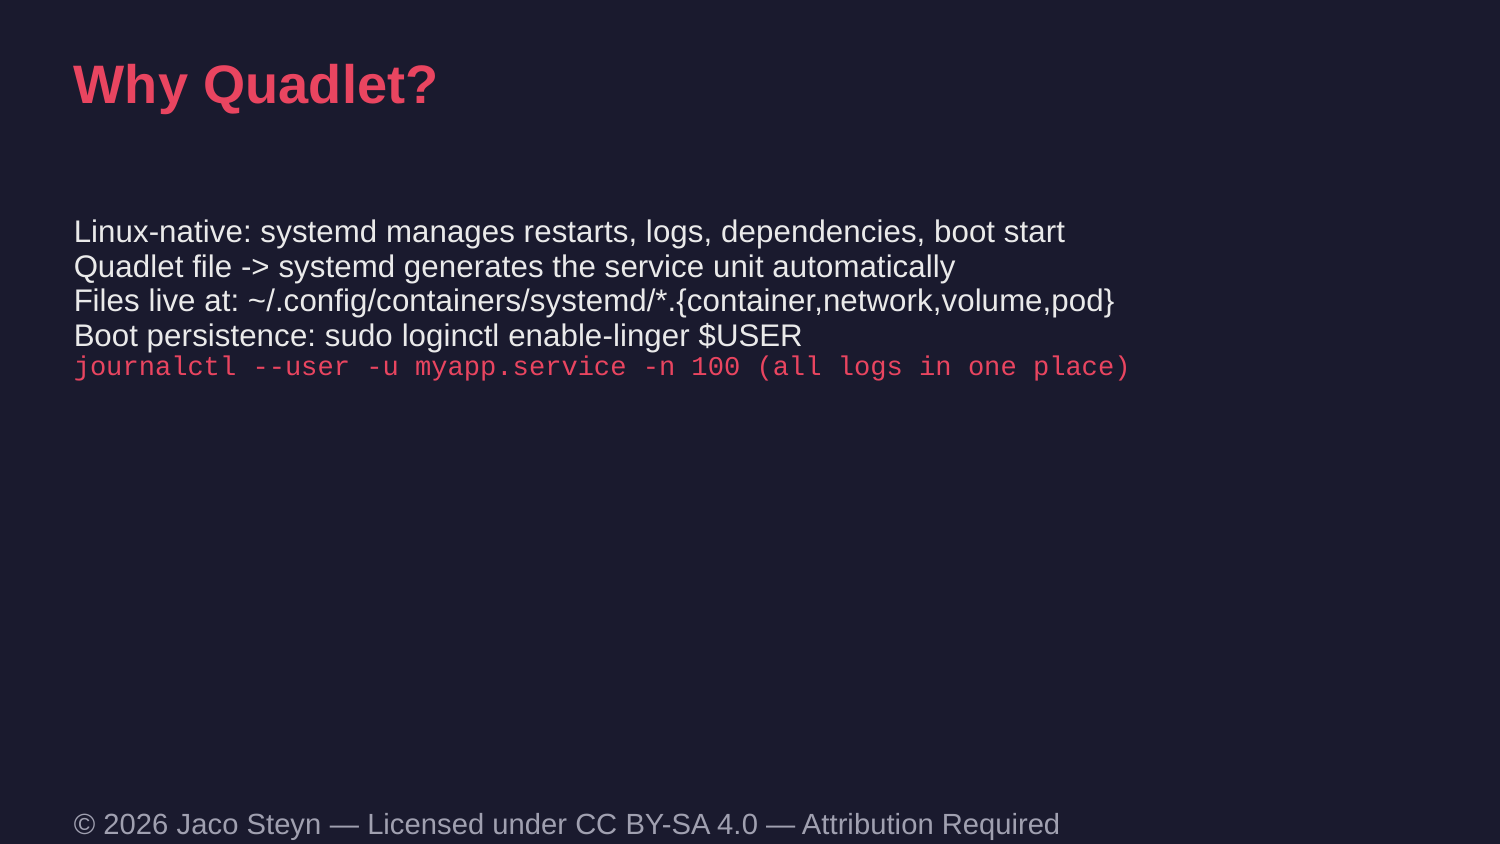

Why Quadlet?
Linux-native: systemd manages restarts, logs, dependencies, boot start
Quadlet file -> systemd generates the service unit automatically
Files live at: ~/.config/containers/systemd/*.{container,network,volume,pod}
Boot persistence: sudo loginctl enable-linger $USER
journalctl --user -u myapp.service -n 100 (all logs in one place)
© 2026 Jaco Steyn — Licensed under CC BY-SA 4.0 — Attribution Required